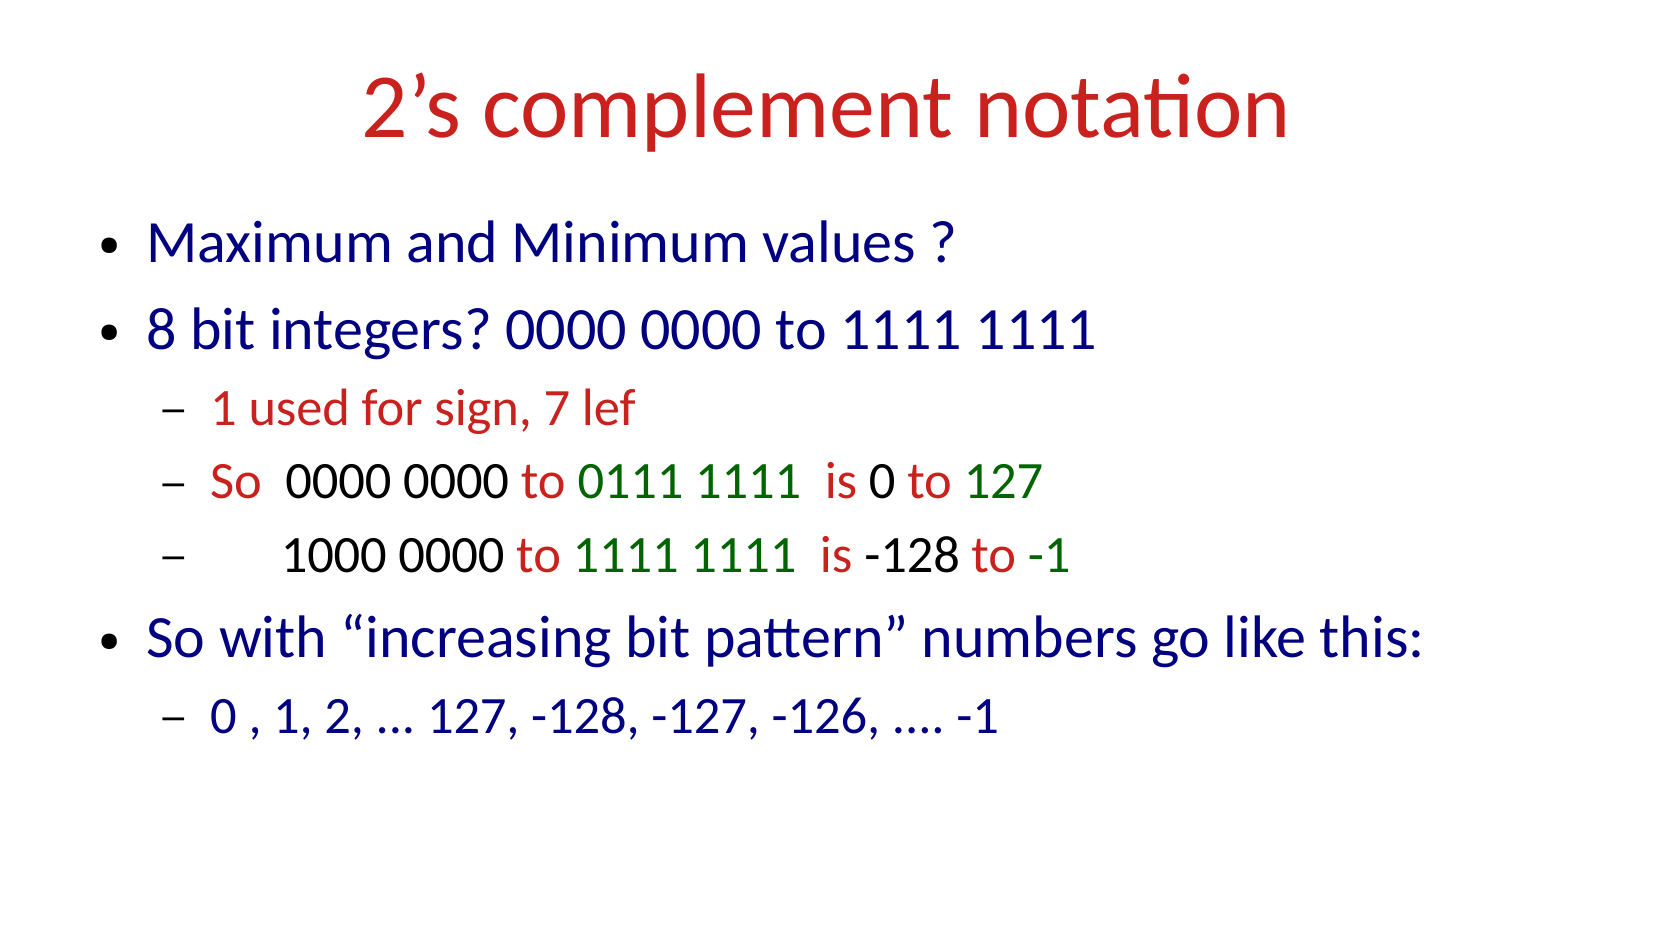

# 2’s complement notation
Maximum and Minimum values ?
8 bit integers? 0000 0000 to 1111 1111
1 used for sign, 7 lef
So 0000 0000 to 0111 1111 is 0 to 127
 1000 0000 to 1111 1111 is -128 to -1
So with “increasing bit pattern” numbers go like this:
0 , 1, 2, ... 127, -128, -127, -126, .... -1